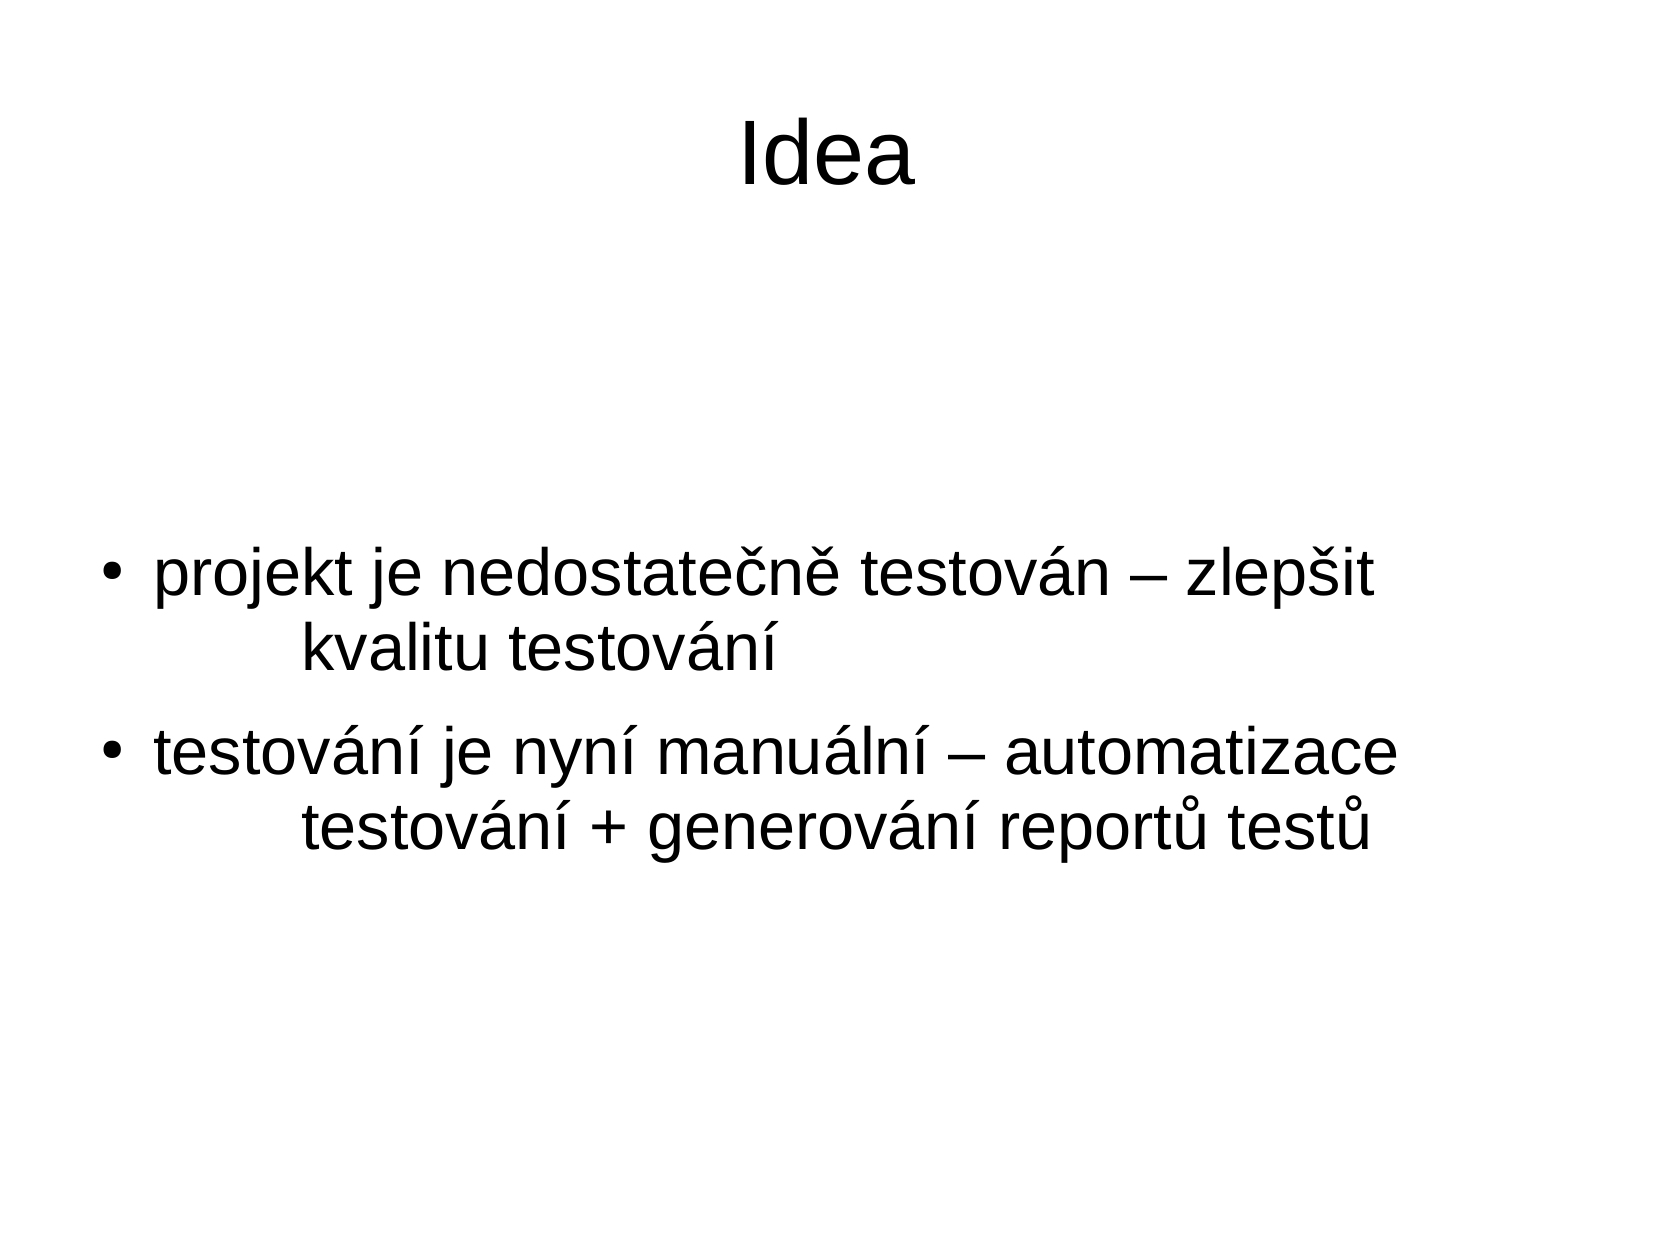

# Idea
projekt je nedostatečně testován – zlepšit 					kvalitu testování
testování je nyní manuální – automatizace 				testování + generování reportů testů